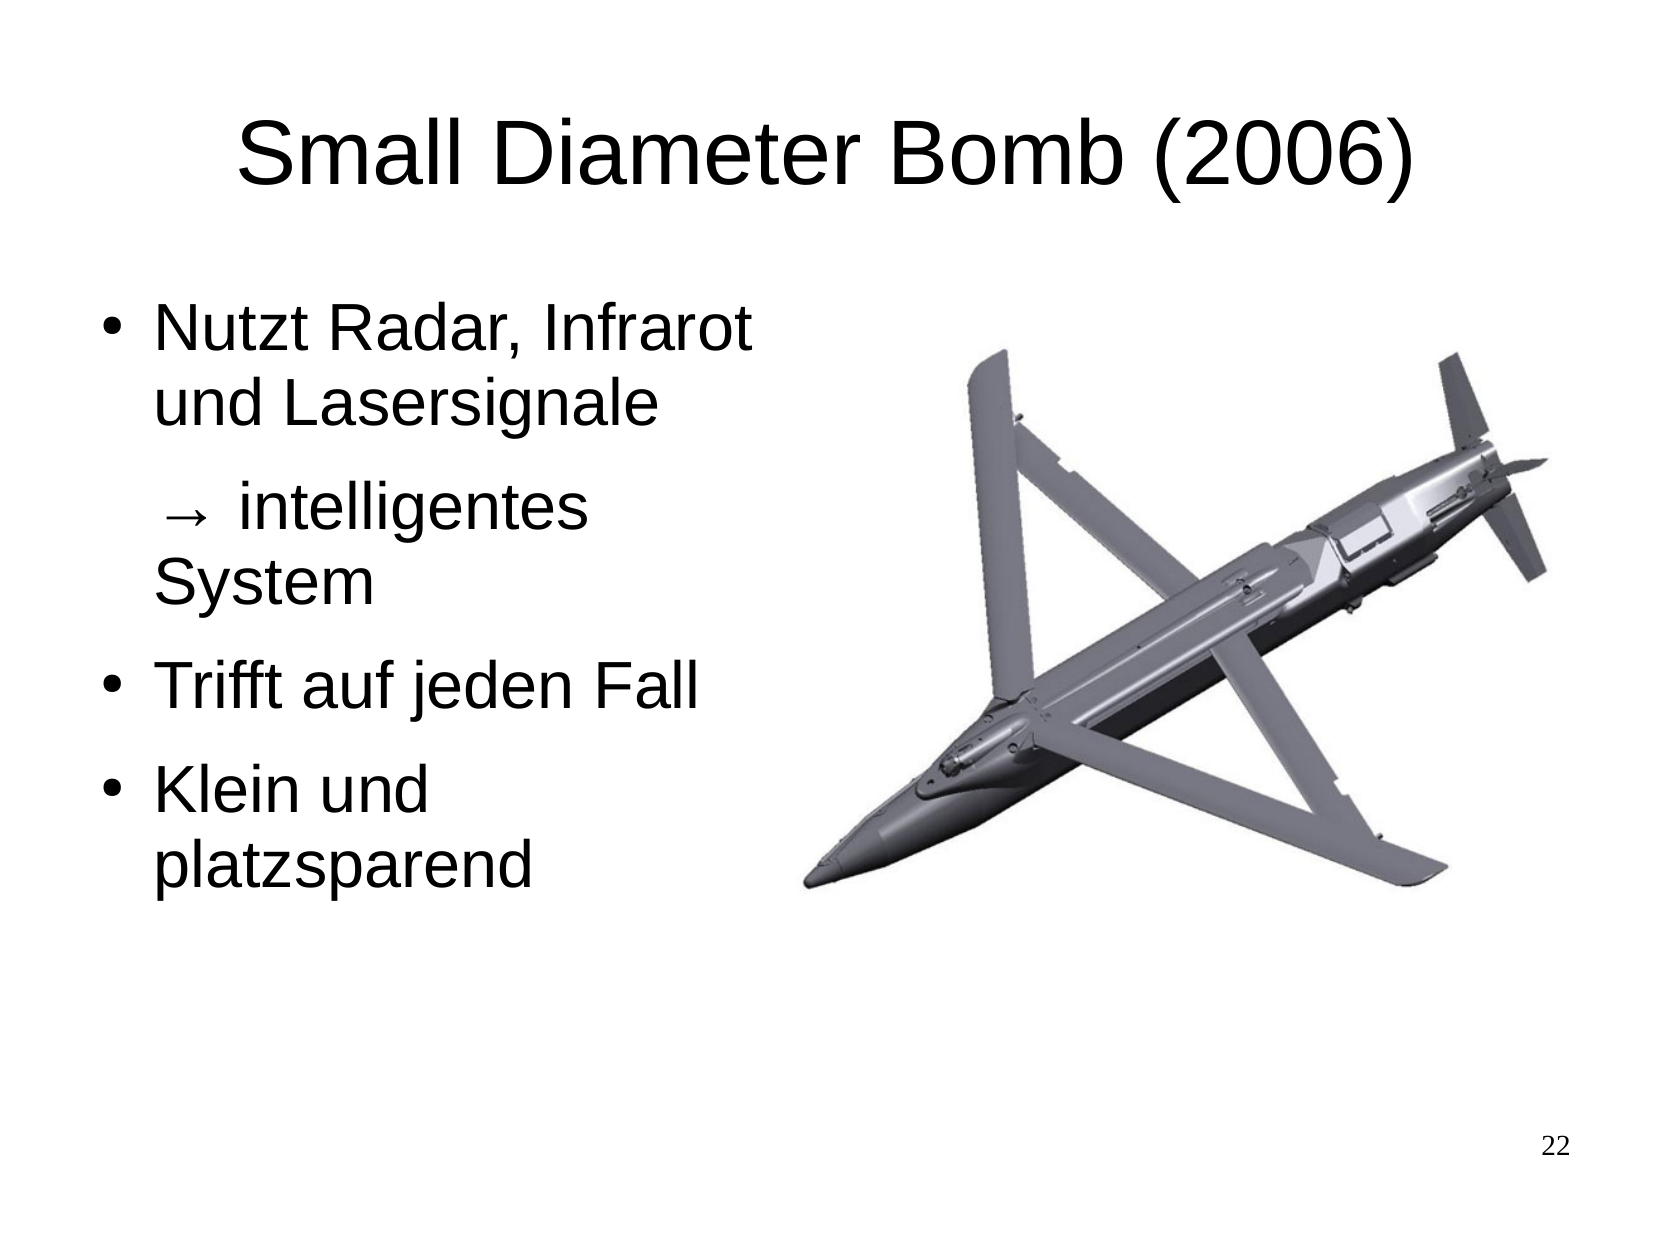

# Small Diameter Bomb (2006)
Nutzt Radar, Infrarot und Lasersignale
→ intelligentes System
Trifft auf jeden Fall
Klein und platzsparend
22